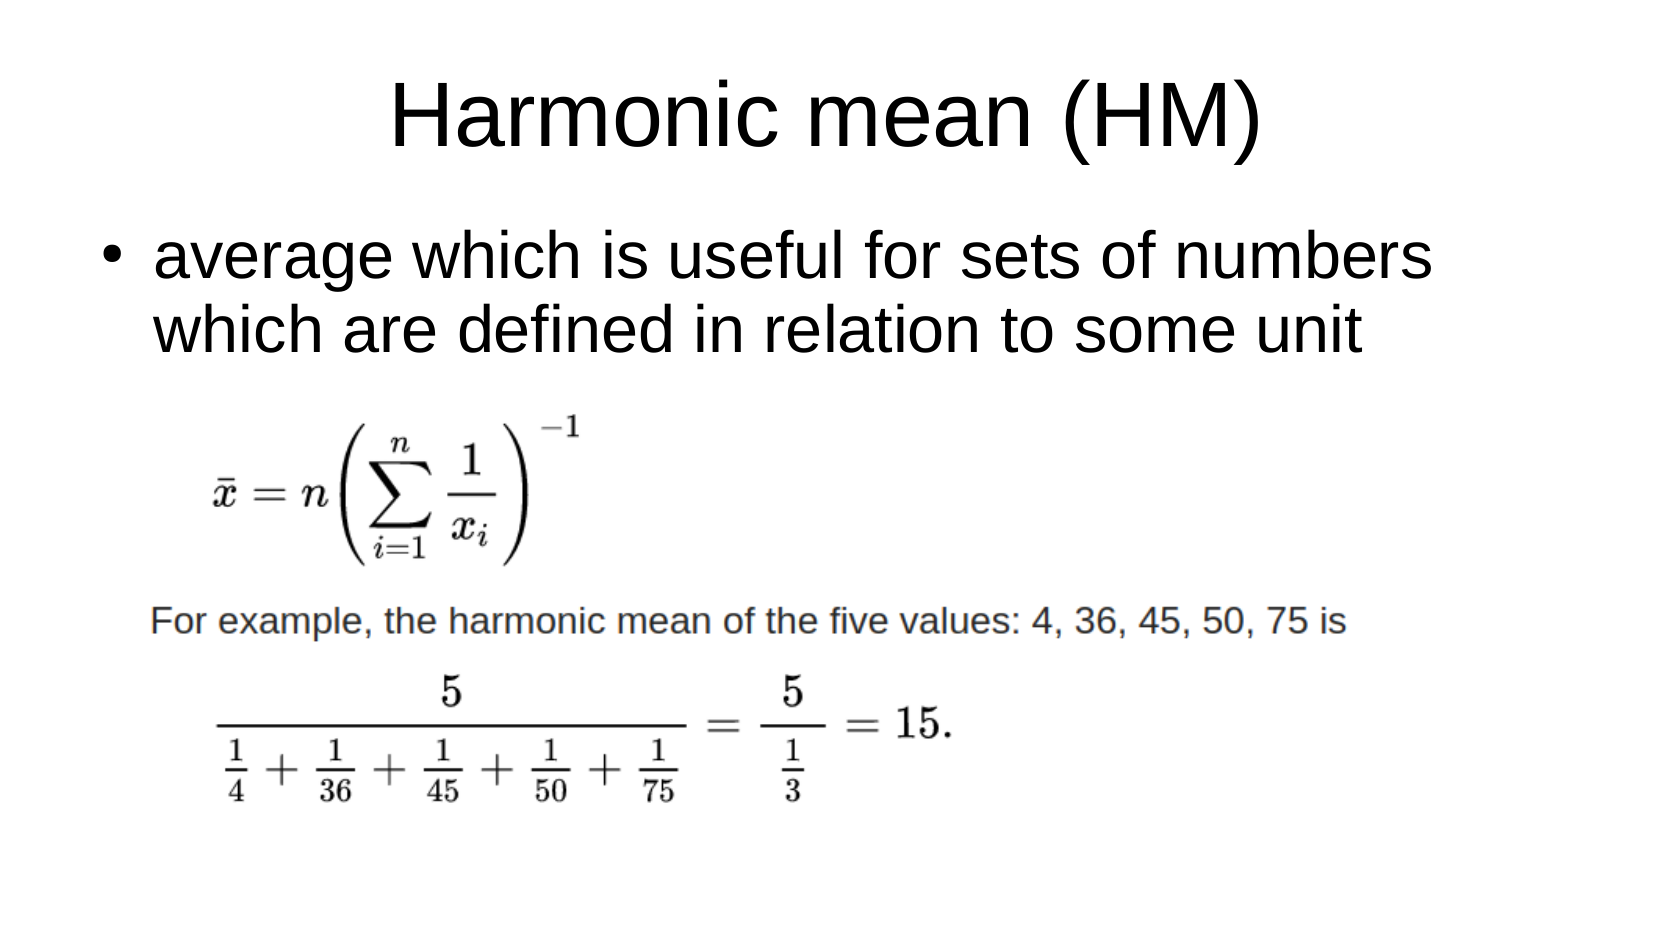

# Harmonic mean (HM)
average which is useful for sets of numbers which are defined in relation to some unit